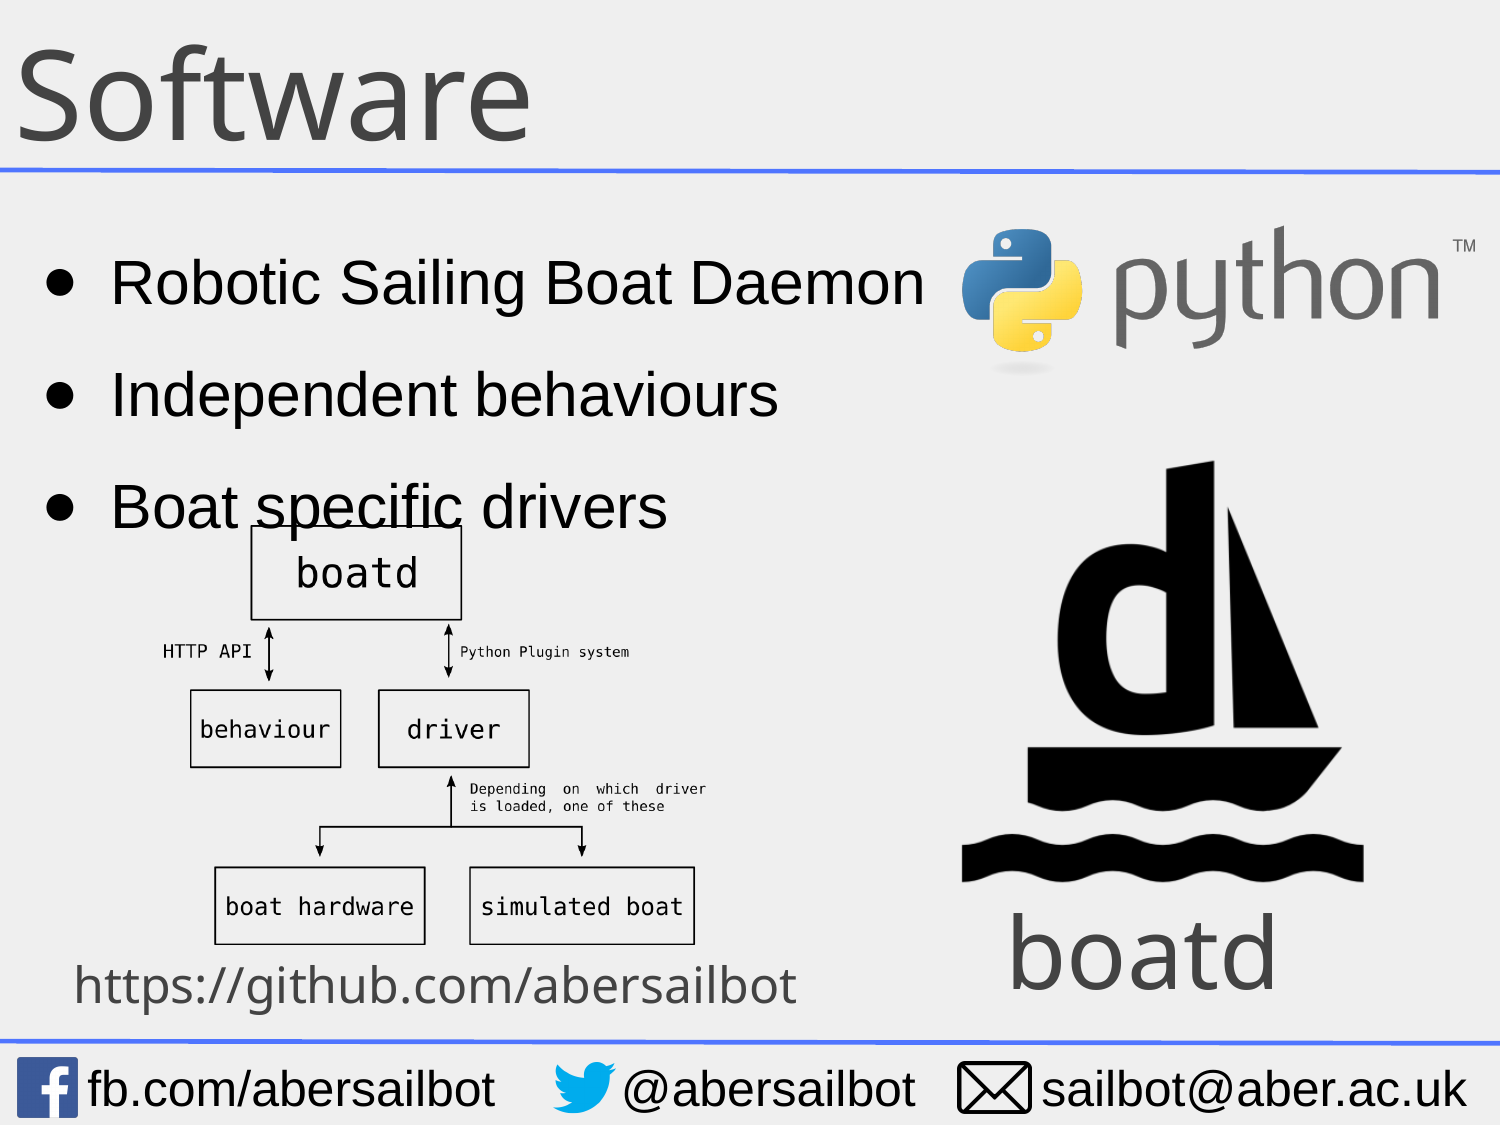

Software
Robotic Sailing Boat Daemon
Independent behaviours
Boat specific drivers
boatd
https://github.com/abersailbot
 fb.com/abersailbot @abersailbot sailbot@aber.ac.uk